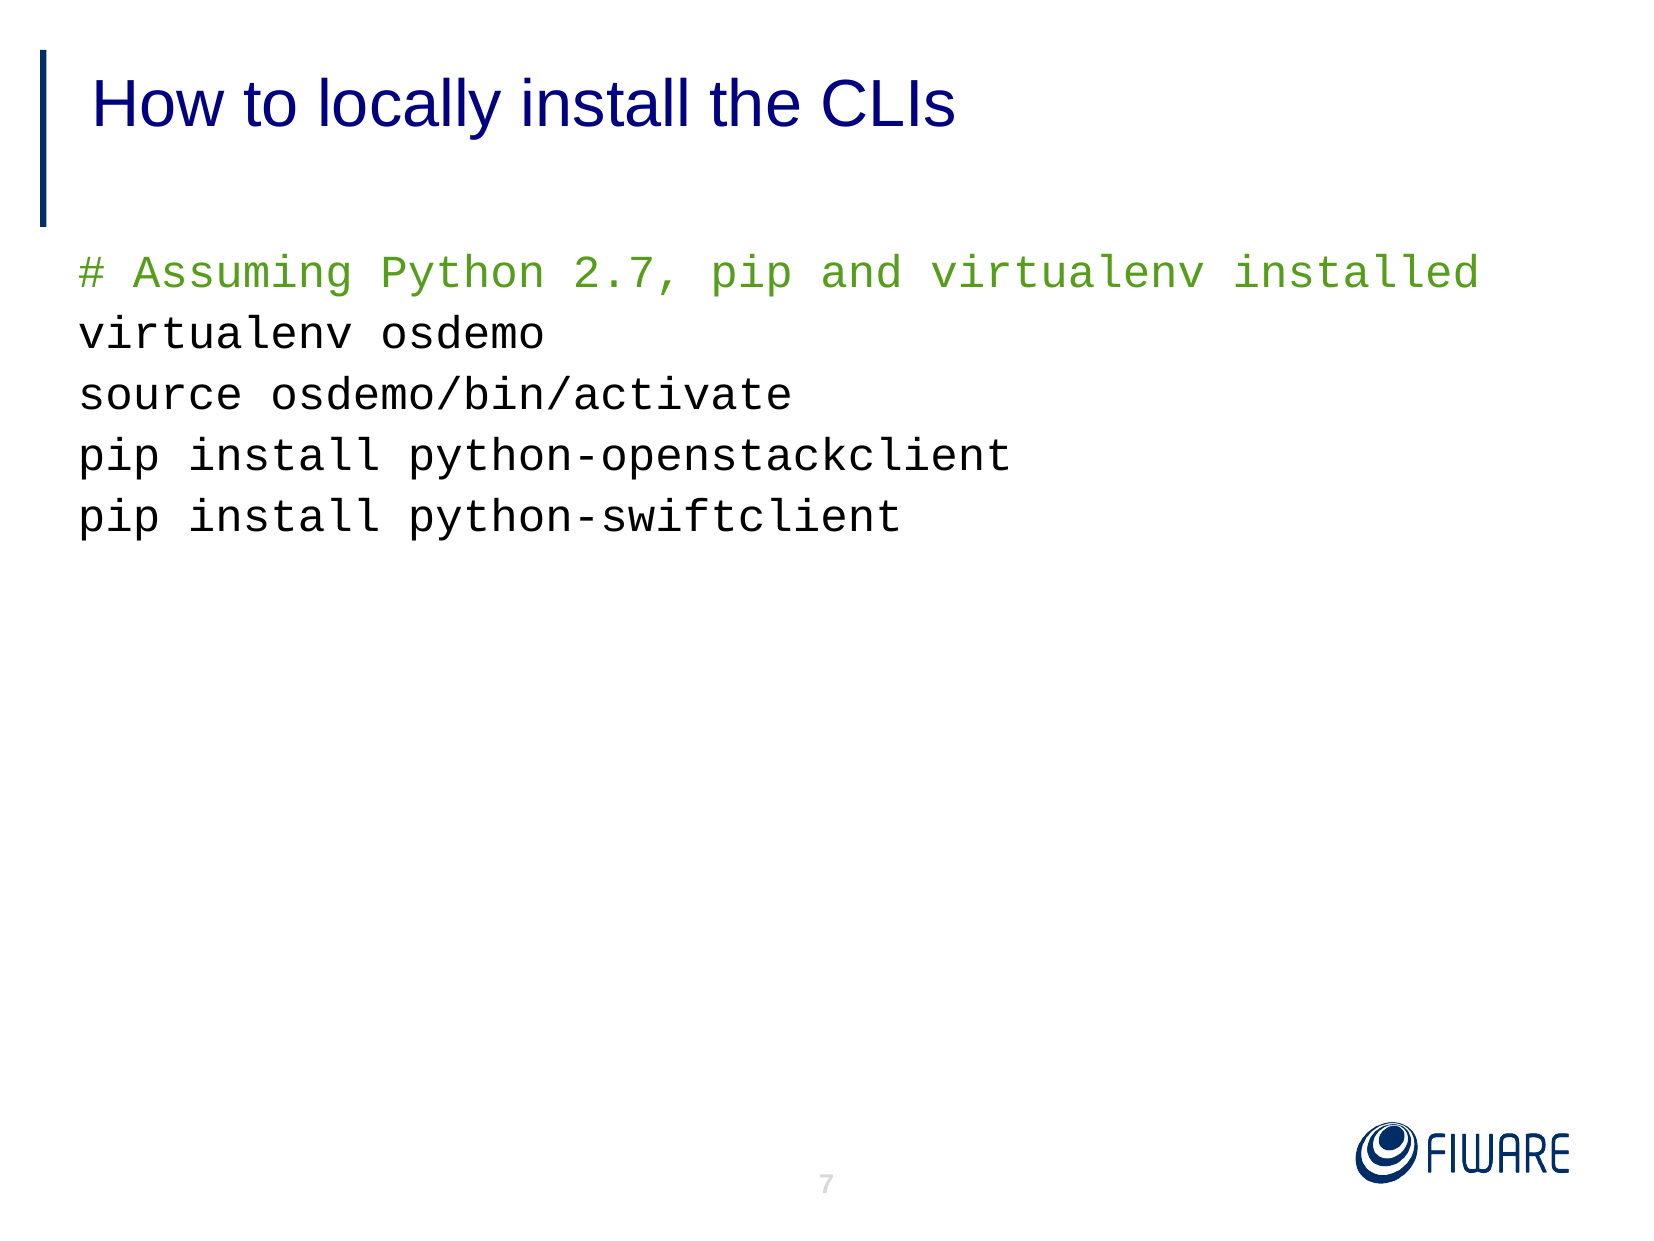

# How to locally install the CLIs
# Assuming Python 2.7, pip and virtualenv installed
virtualenv osdemo
source osdemo/bin/activate
pip install python-openstackclient
pip install python-swiftclient